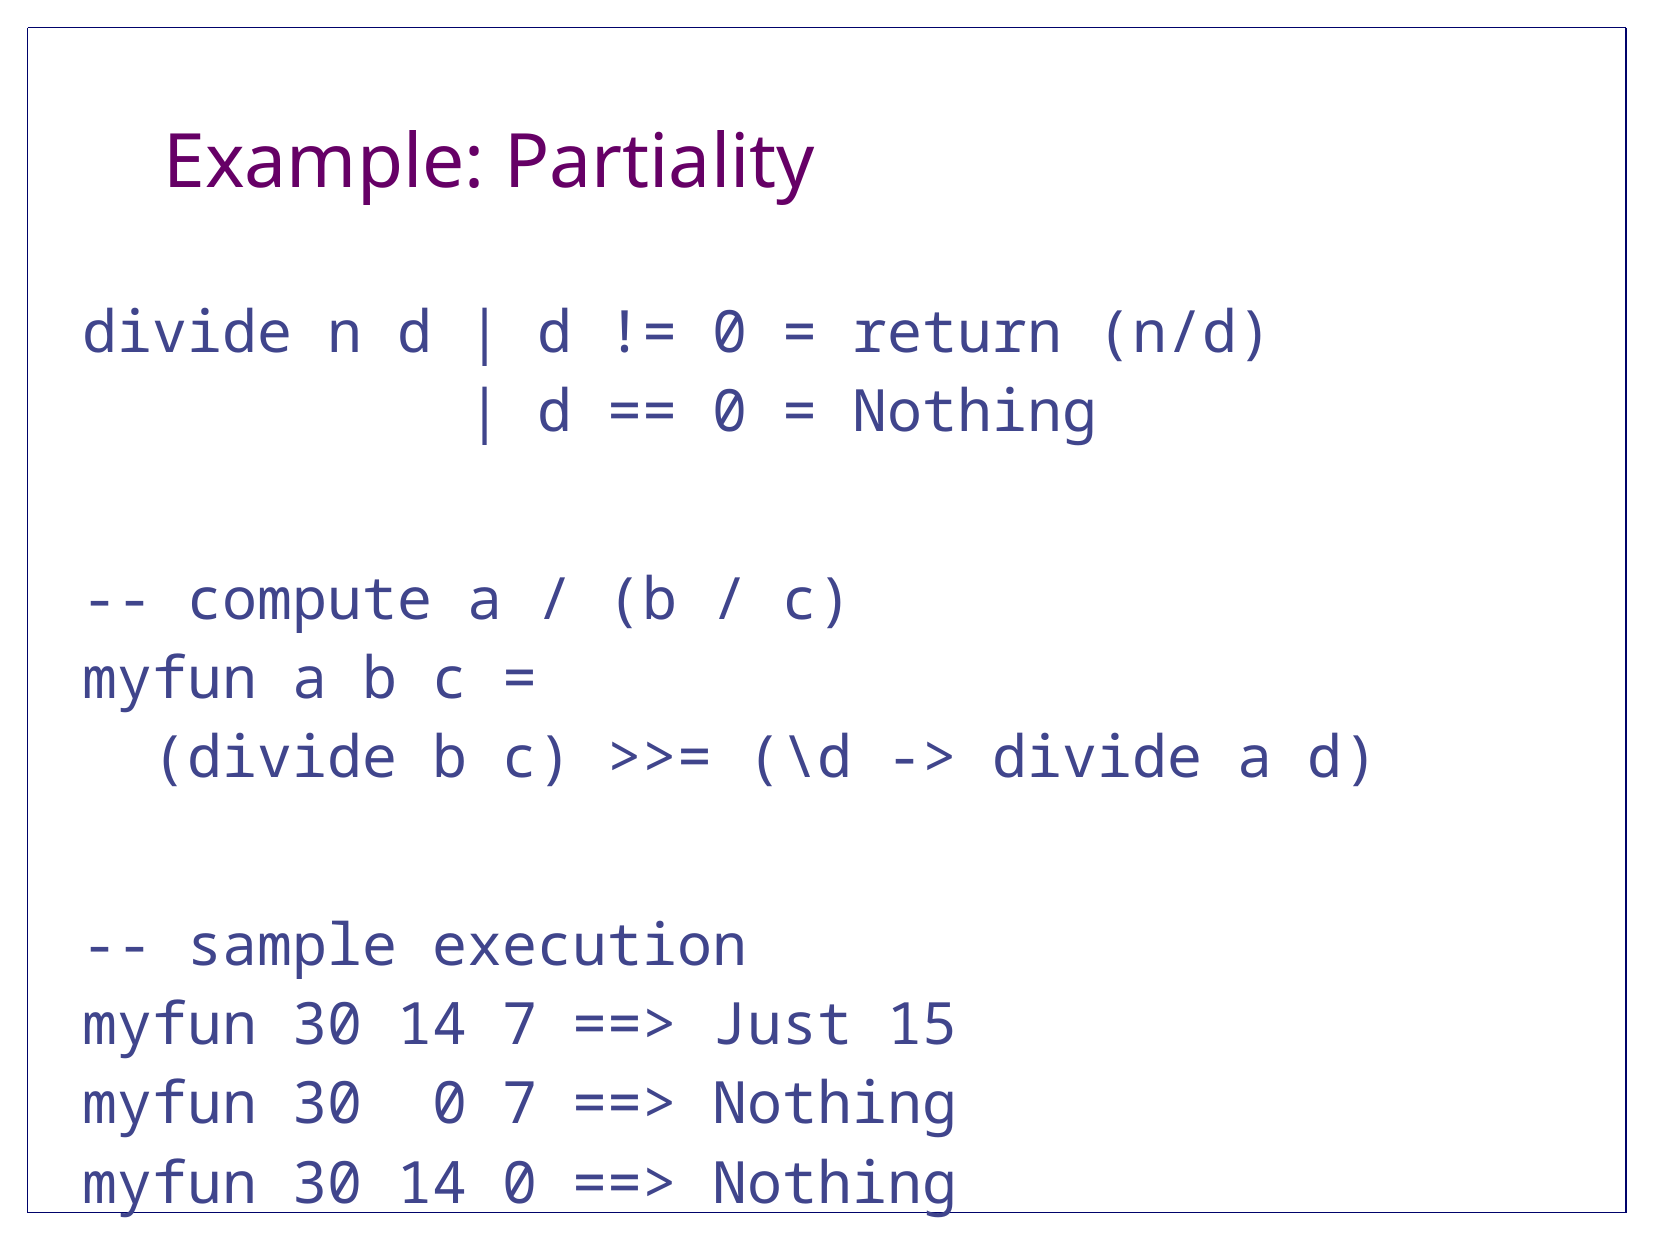

# Example: Partiality
divide n d | d != 0 = return (n/d)
 | d == 0 = Nothing
-- compute a / (b / c)
myfun a b c =
 (divide b c) >>= (\d -> divide a d)
-- sample execution
myfun 30 14 7 ==> Just 15
myfun 30 0 7 ==> Nothing
myfun 30 14 0 ==> Nothing